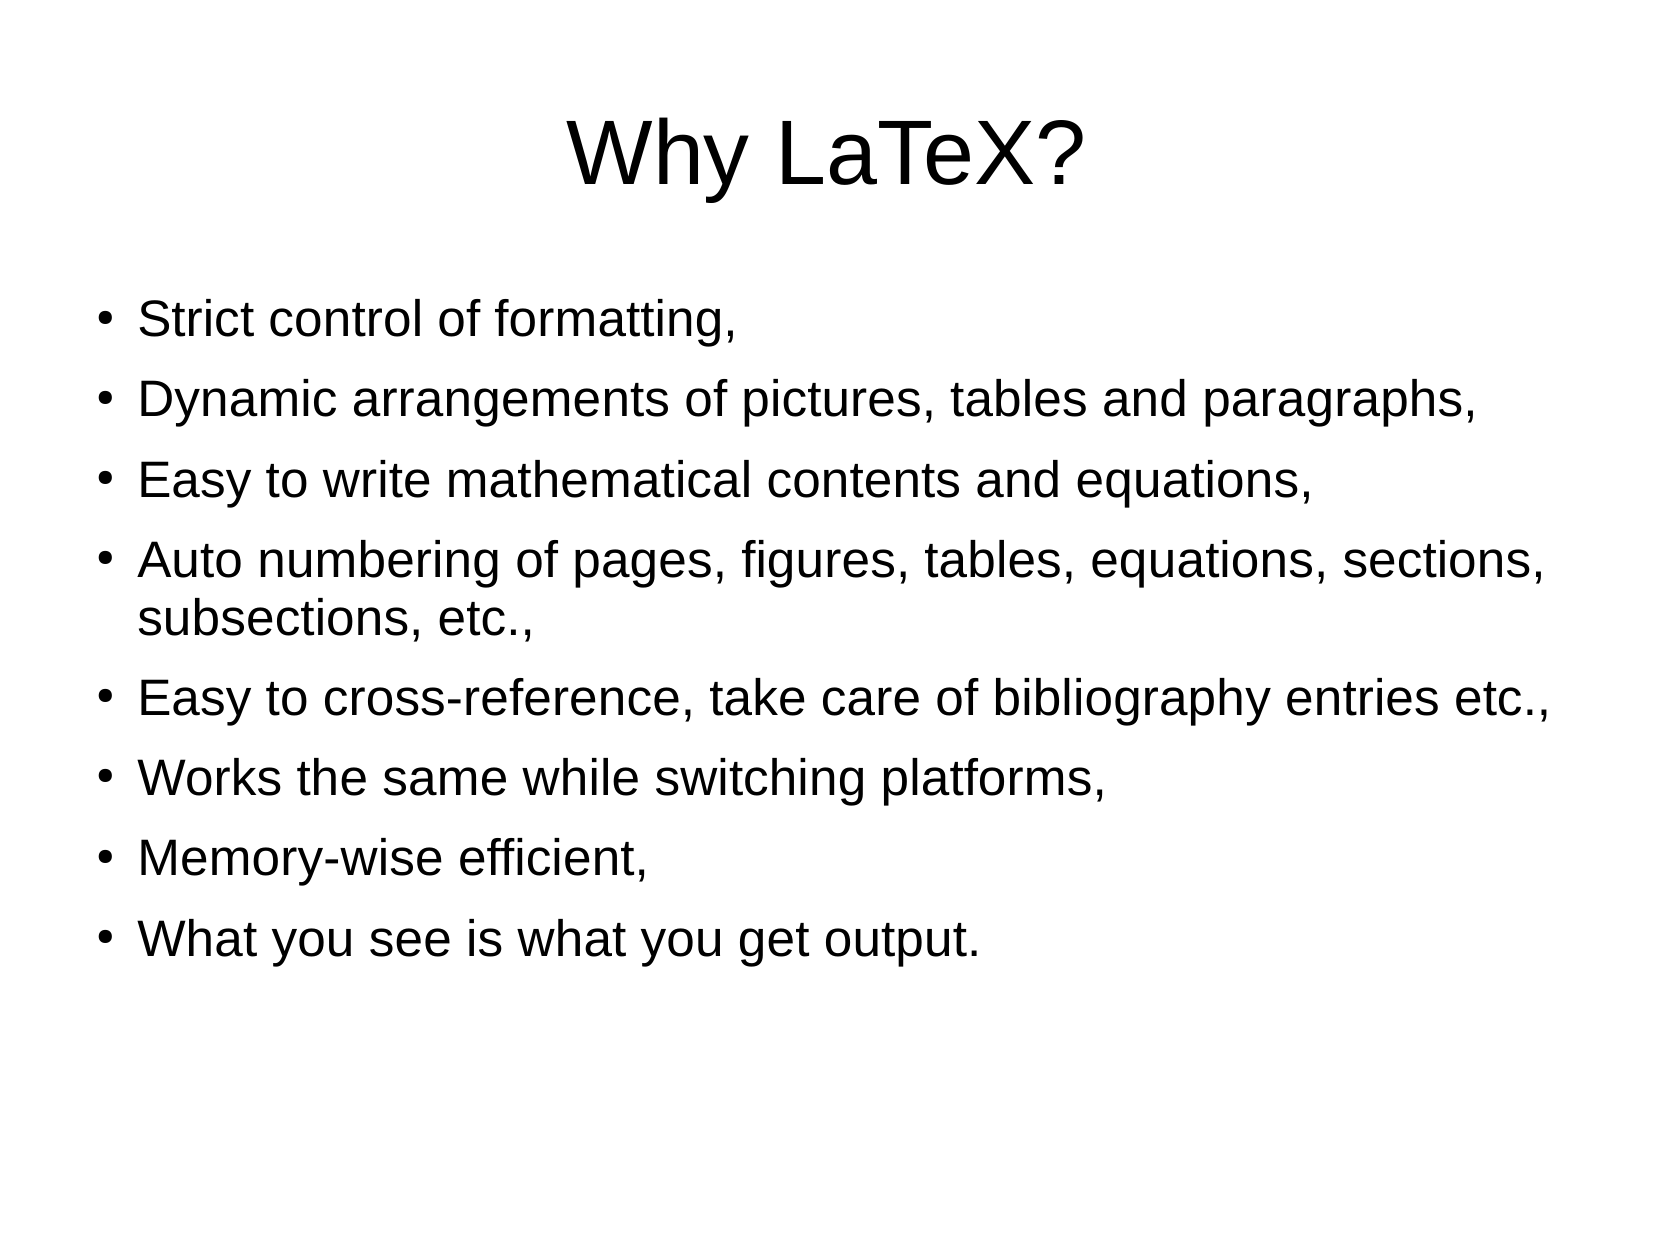

# Why LaTeX?
Strict control of formatting,
Dynamic arrangements of pictures, tables and paragraphs,
Easy to write mathematical contents and equations,
Auto numbering of pages, figures, tables, equations, sections, subsections, etc.,
Easy to cross-reference, take care of bibliography entries etc.,
Works the same while switching platforms,
Memory-wise efficient,
What you see is what you get output.